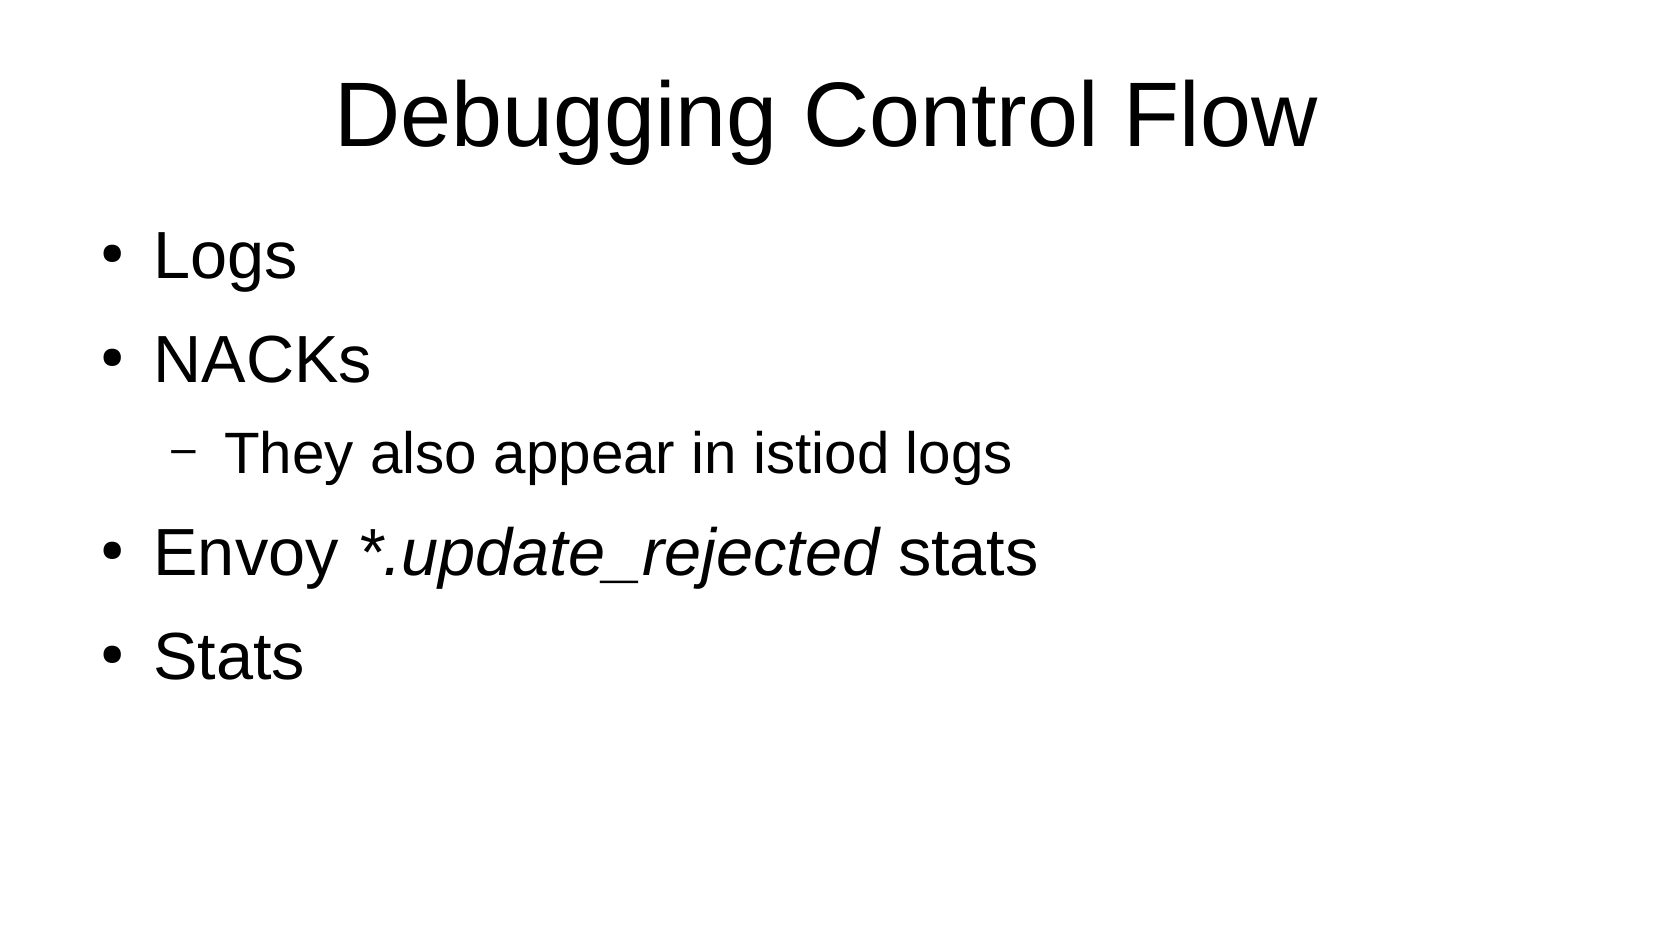

# Debugging Control Flow
Logs
NACKs
They also appear in istiod logs
Envoy *.update_rejected stats
Stats